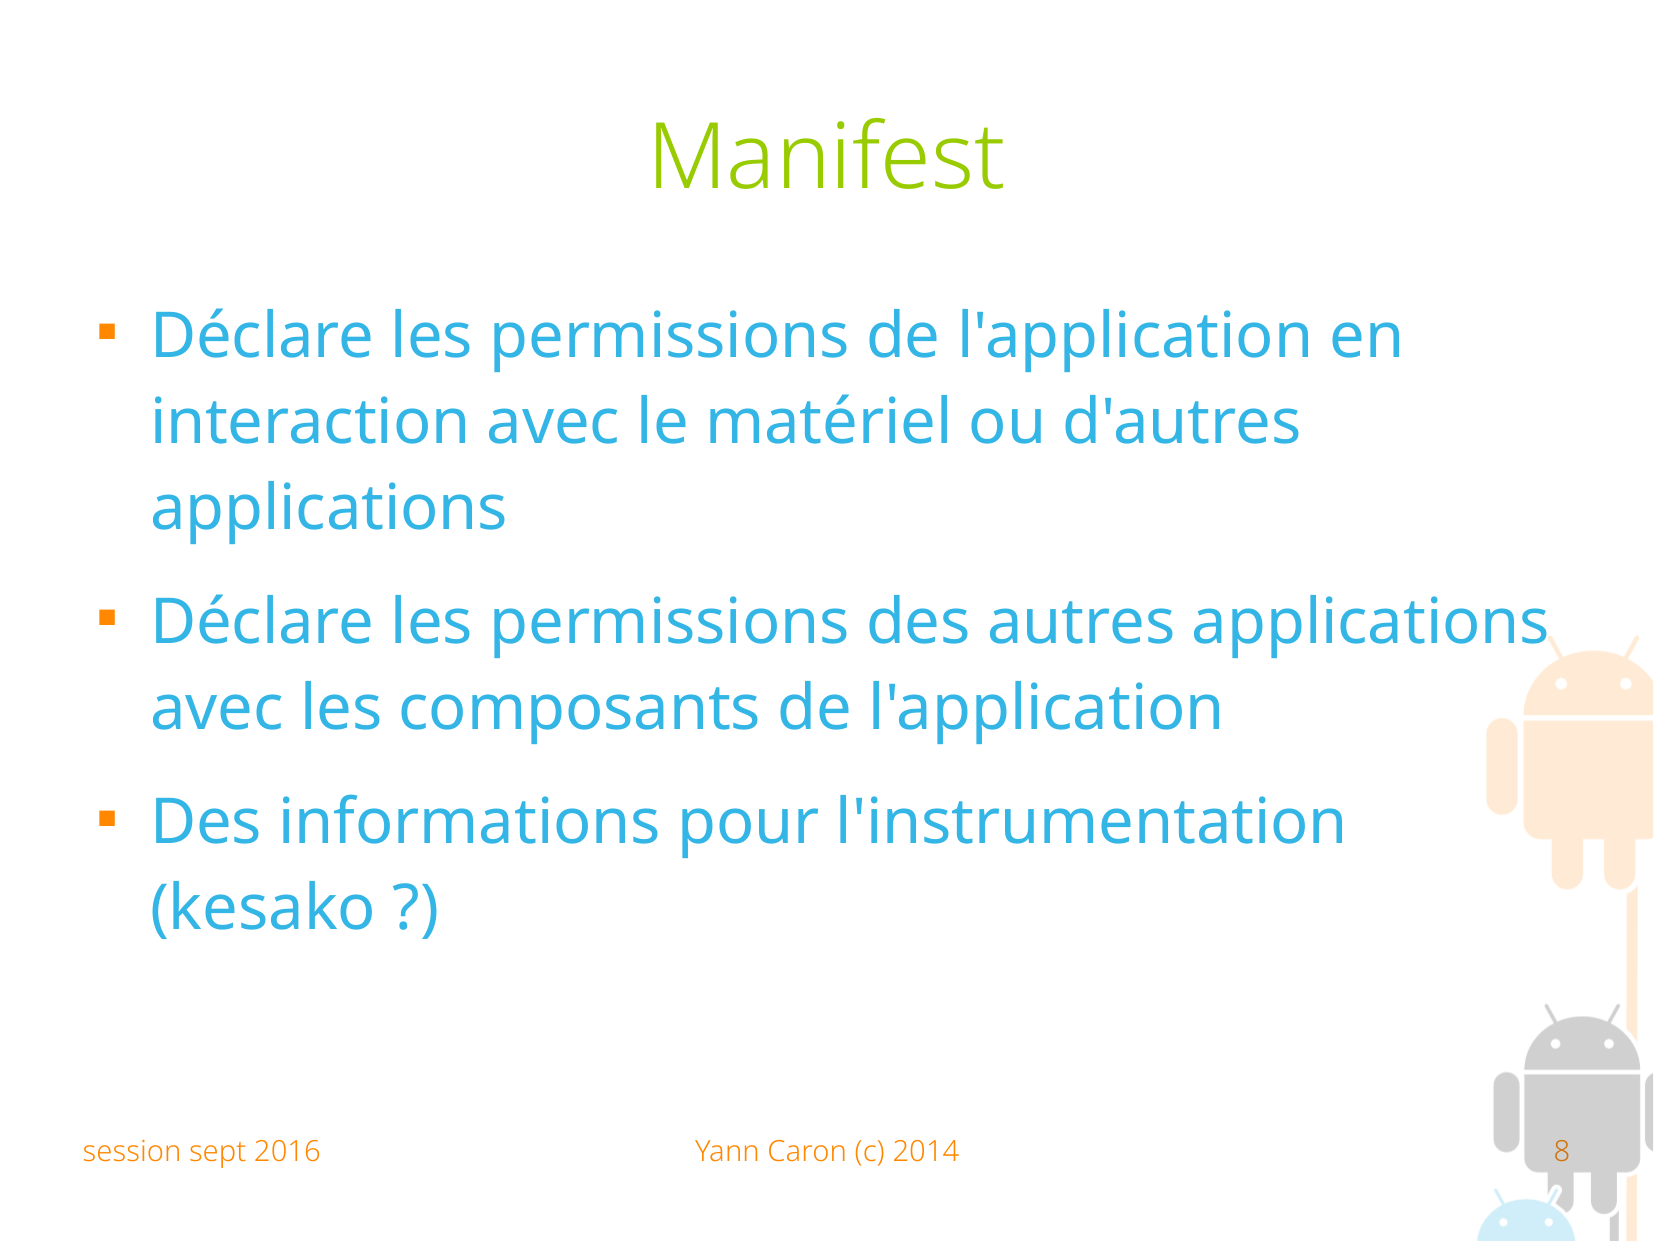

# Manifest
Déclare les permissions de l'application en interaction avec le matériel ou d'autres applications
Déclare les permissions des autres applications avec les composants de l'application
Des informations pour l'instrumentation (kesako ?)
session sept 2016
Yann Caron (c) 2014
8